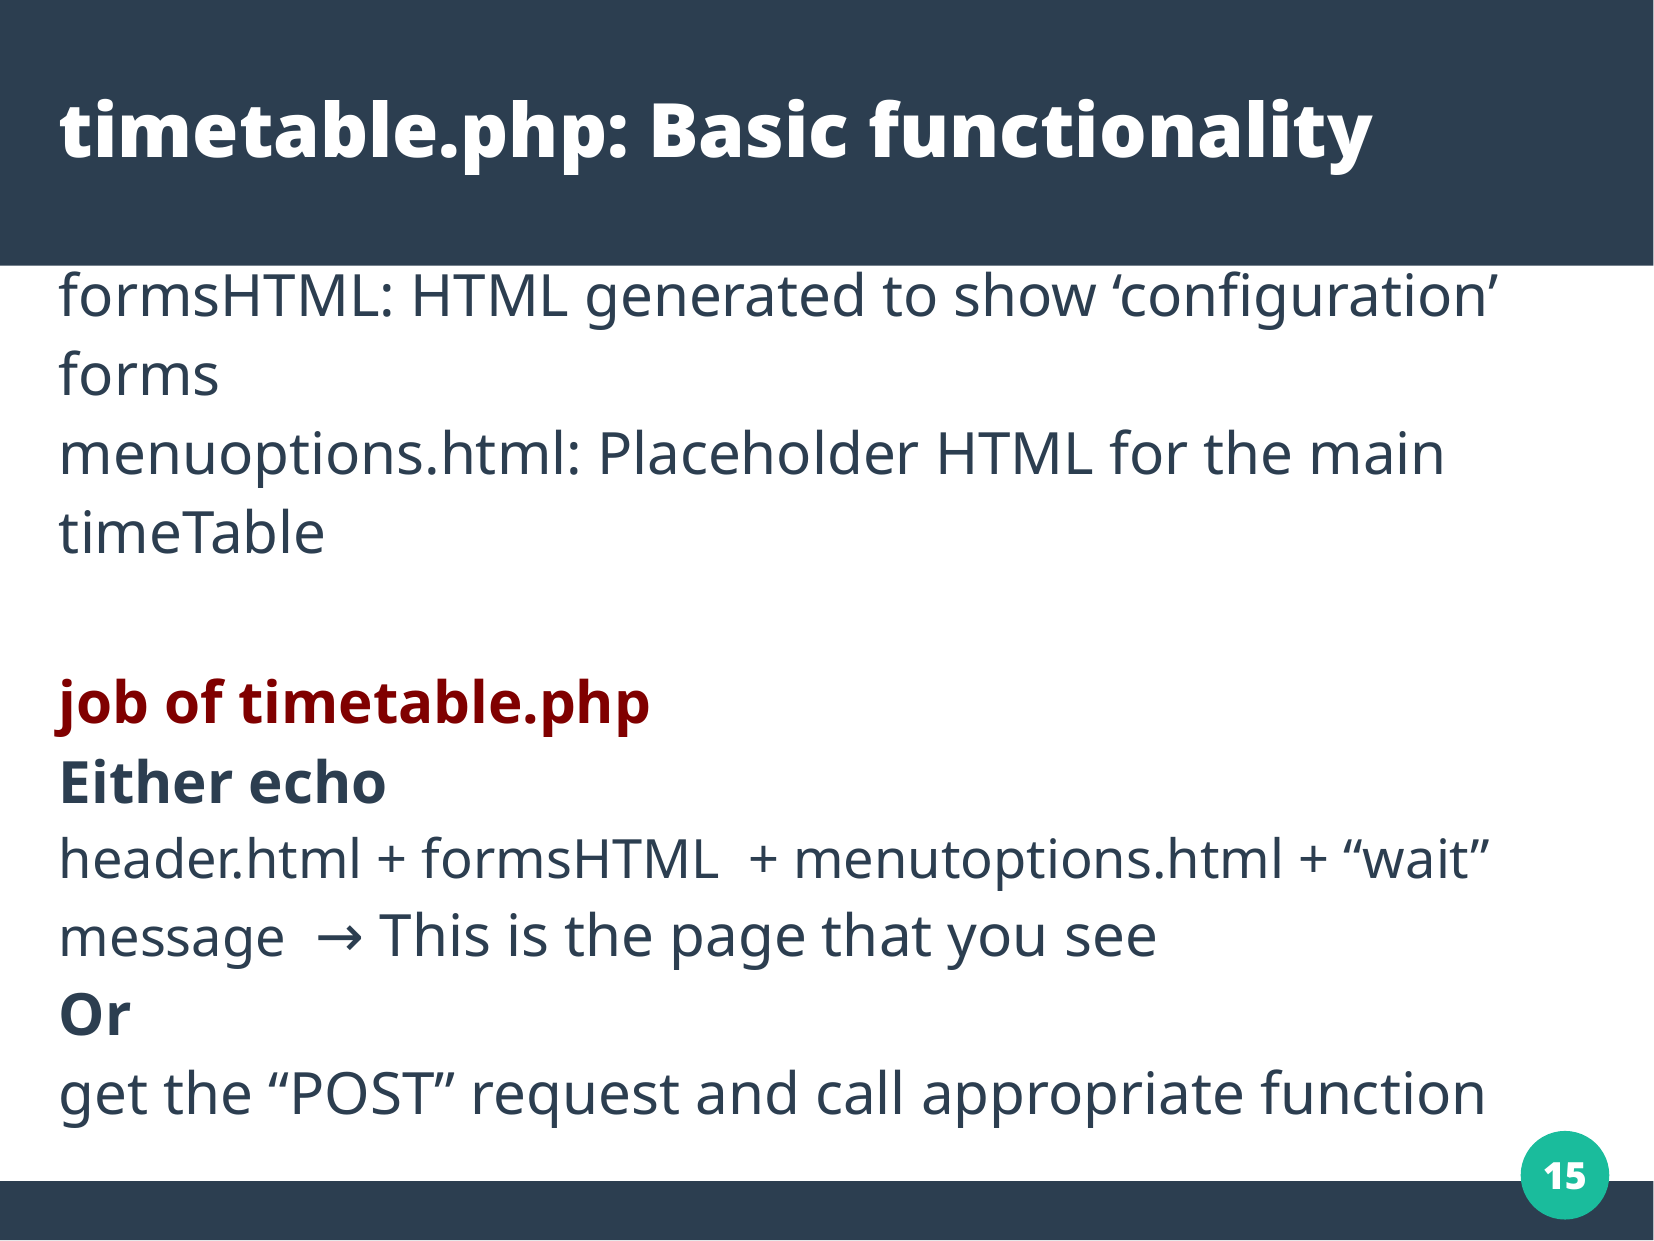

# timetable.php: Basic functionality
formsHTML: HTML generated to show ‘configuration’ forms
menuoptions.html: Placeholder HTML for the main timeTable
job of timetable.php
Either echo
header.html + formsHTML + menutoptions.html + “wait” message → This is the page that you see
Or
get the “POST” request and call appropriate function
15